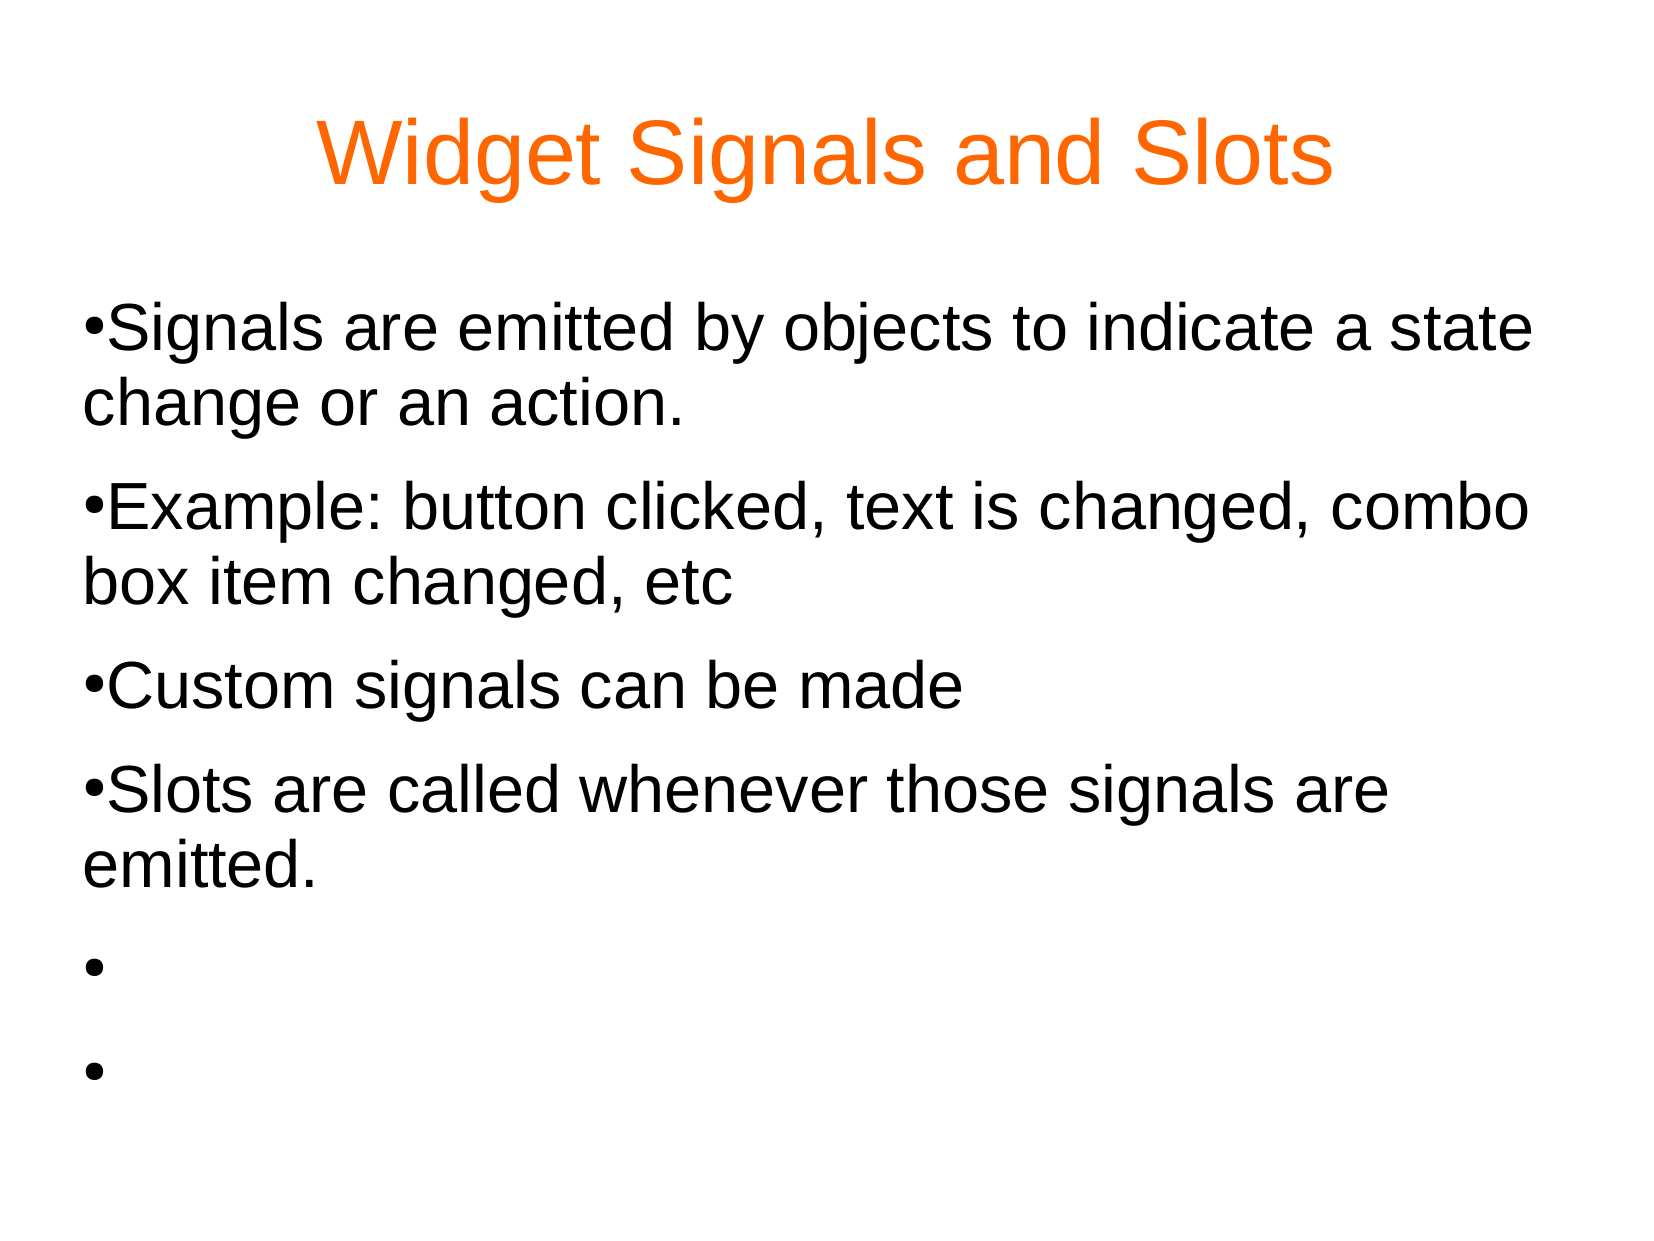

Widget Signals and Slots
# Signals are emitted by objects to indicate a state change or an action.
Example: button clicked, text is changed, combo box item changed, etc
Custom signals can be made
Slots are called whenever those signals are emitted.